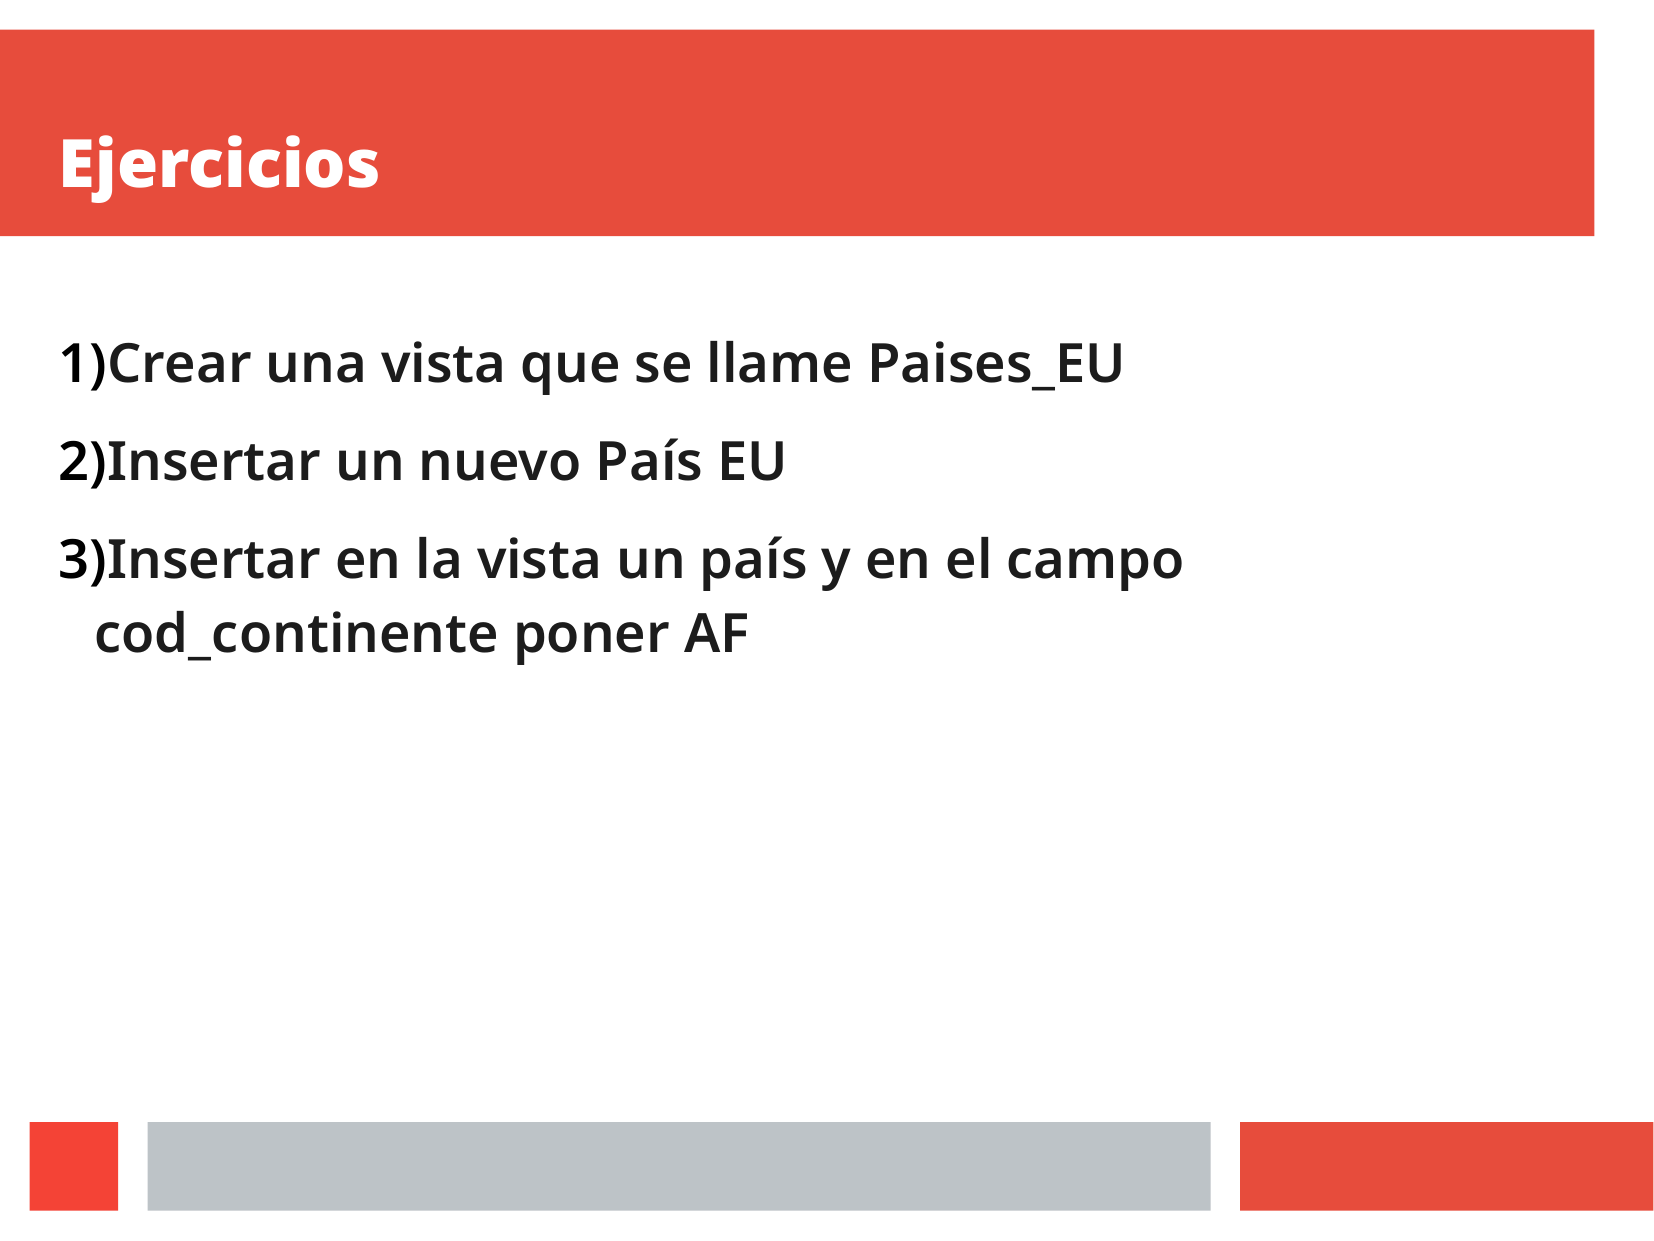

# Ejercicios
Crear una vista que se llame Paises_EU
Insertar un nuevo País EU
Insertar en la vista un país y en el campo cod_continente poner AF